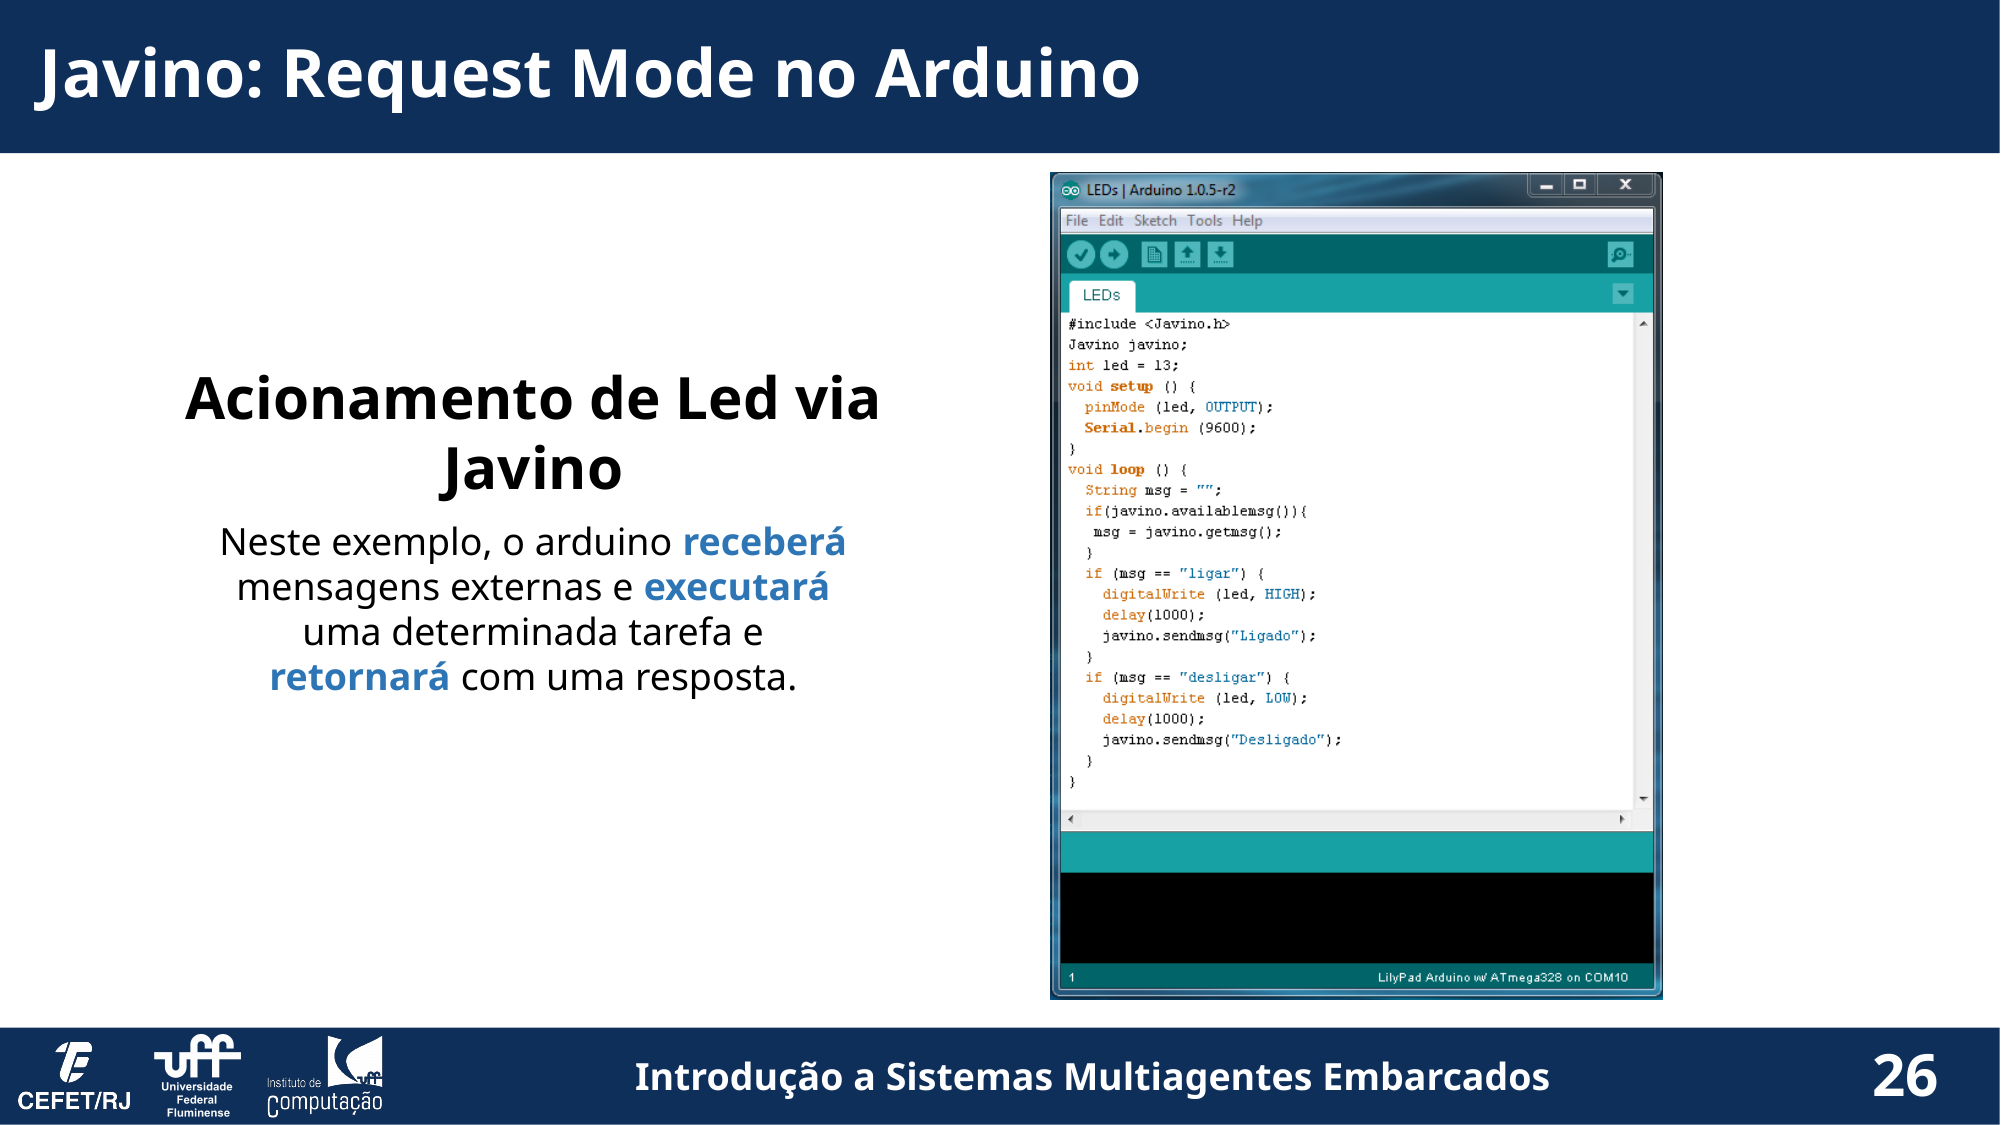

Javino: Request Mode no Arduino
Acionamento de Led via Javino
Neste exemplo, o arduino receberá mensagens externas e executará uma determinada tarefa e retornará com uma resposta.